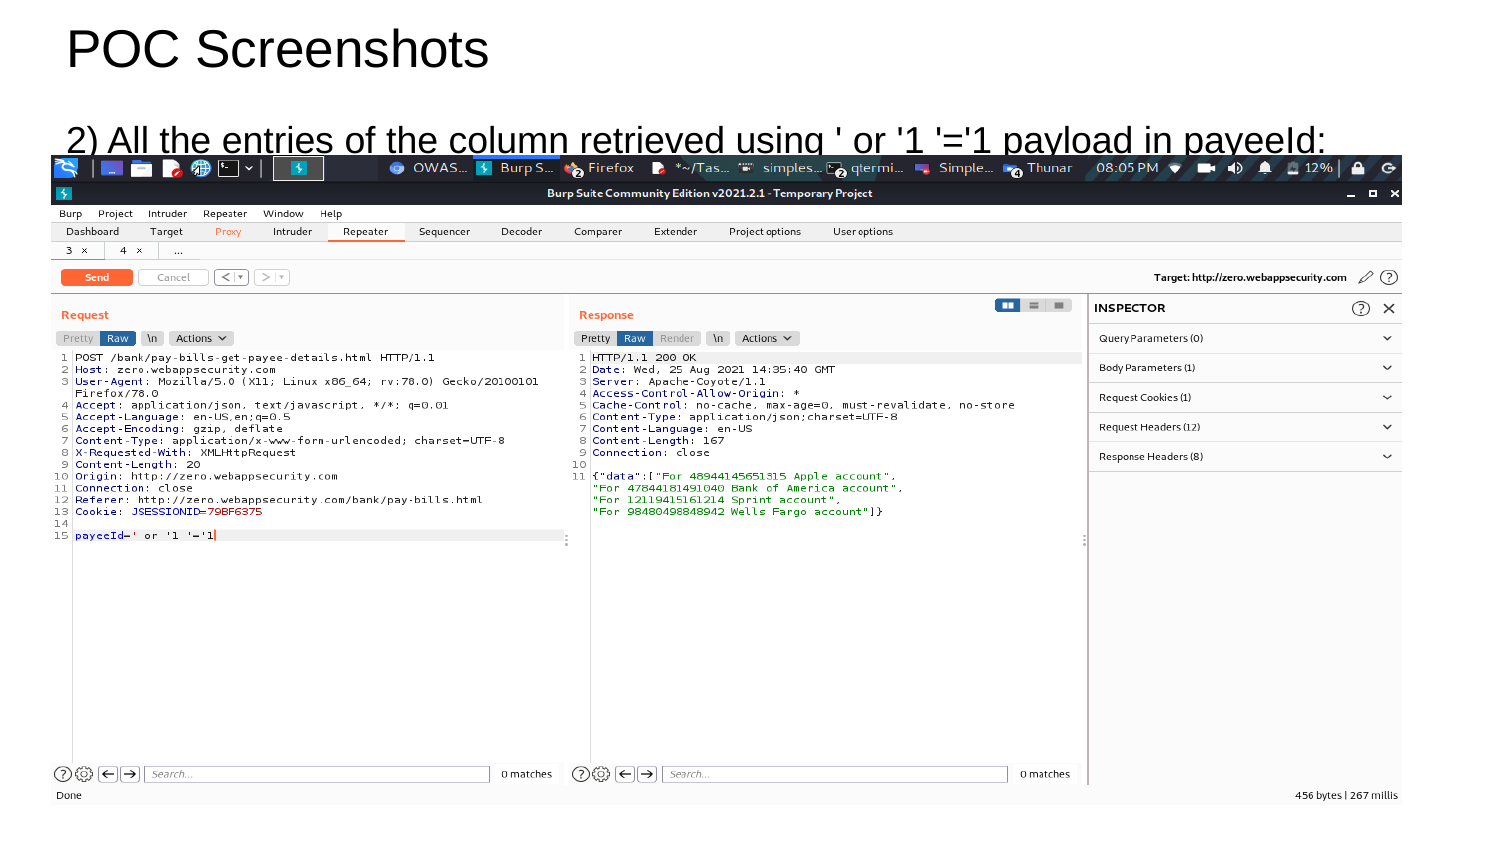

# POC Screenshots
2) All the entries of the column retrieved using ' or '1 '='1 payload in payeeId:_